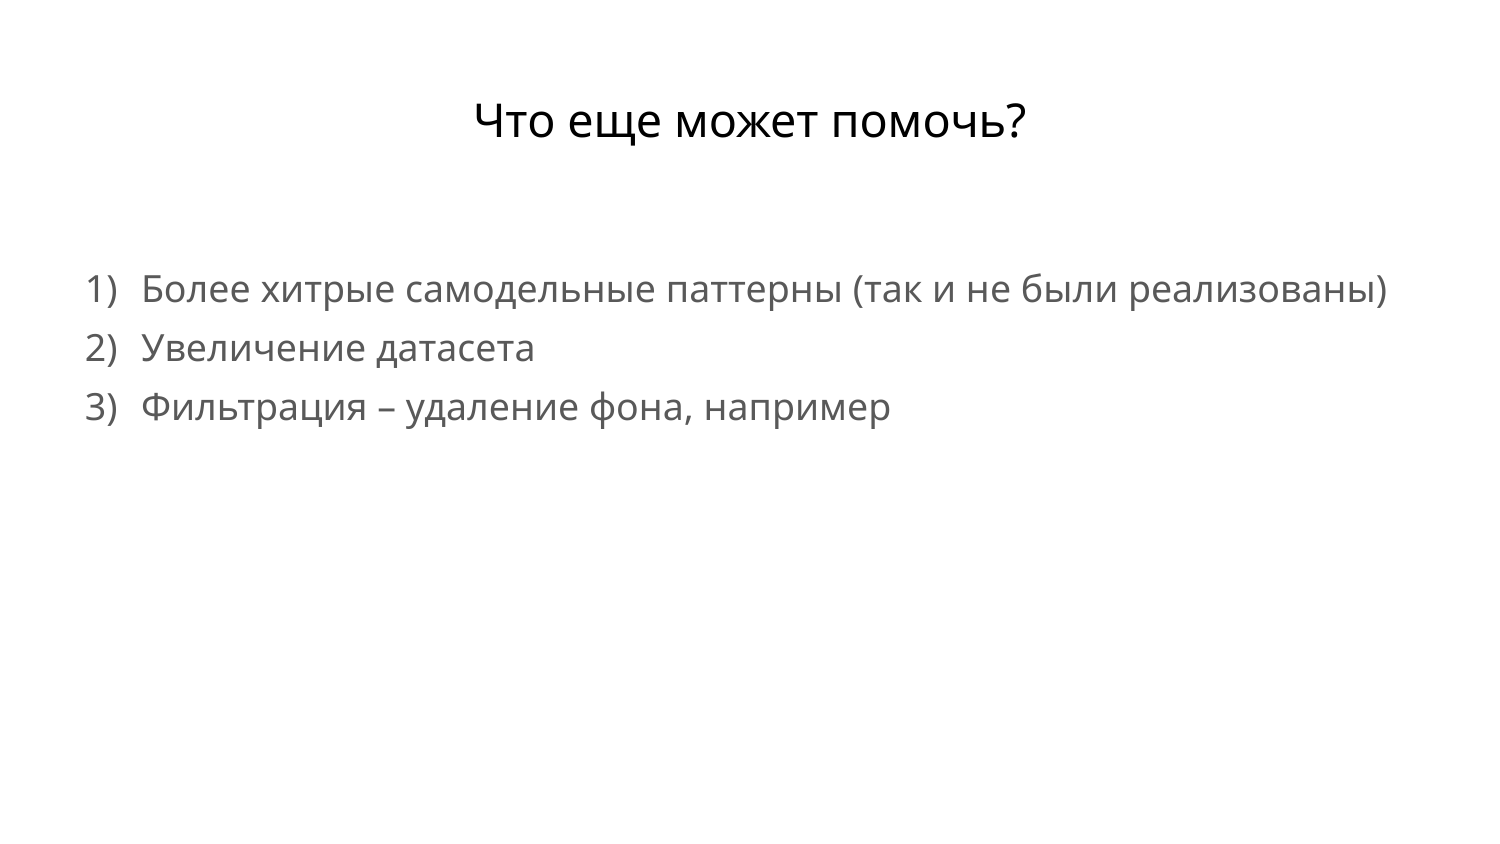

# Что еще может помочь?
Более хитрые самодельные паттерны (так и не были реализованы)
Увеличение датасета
Фильтрация – удаление фона, например